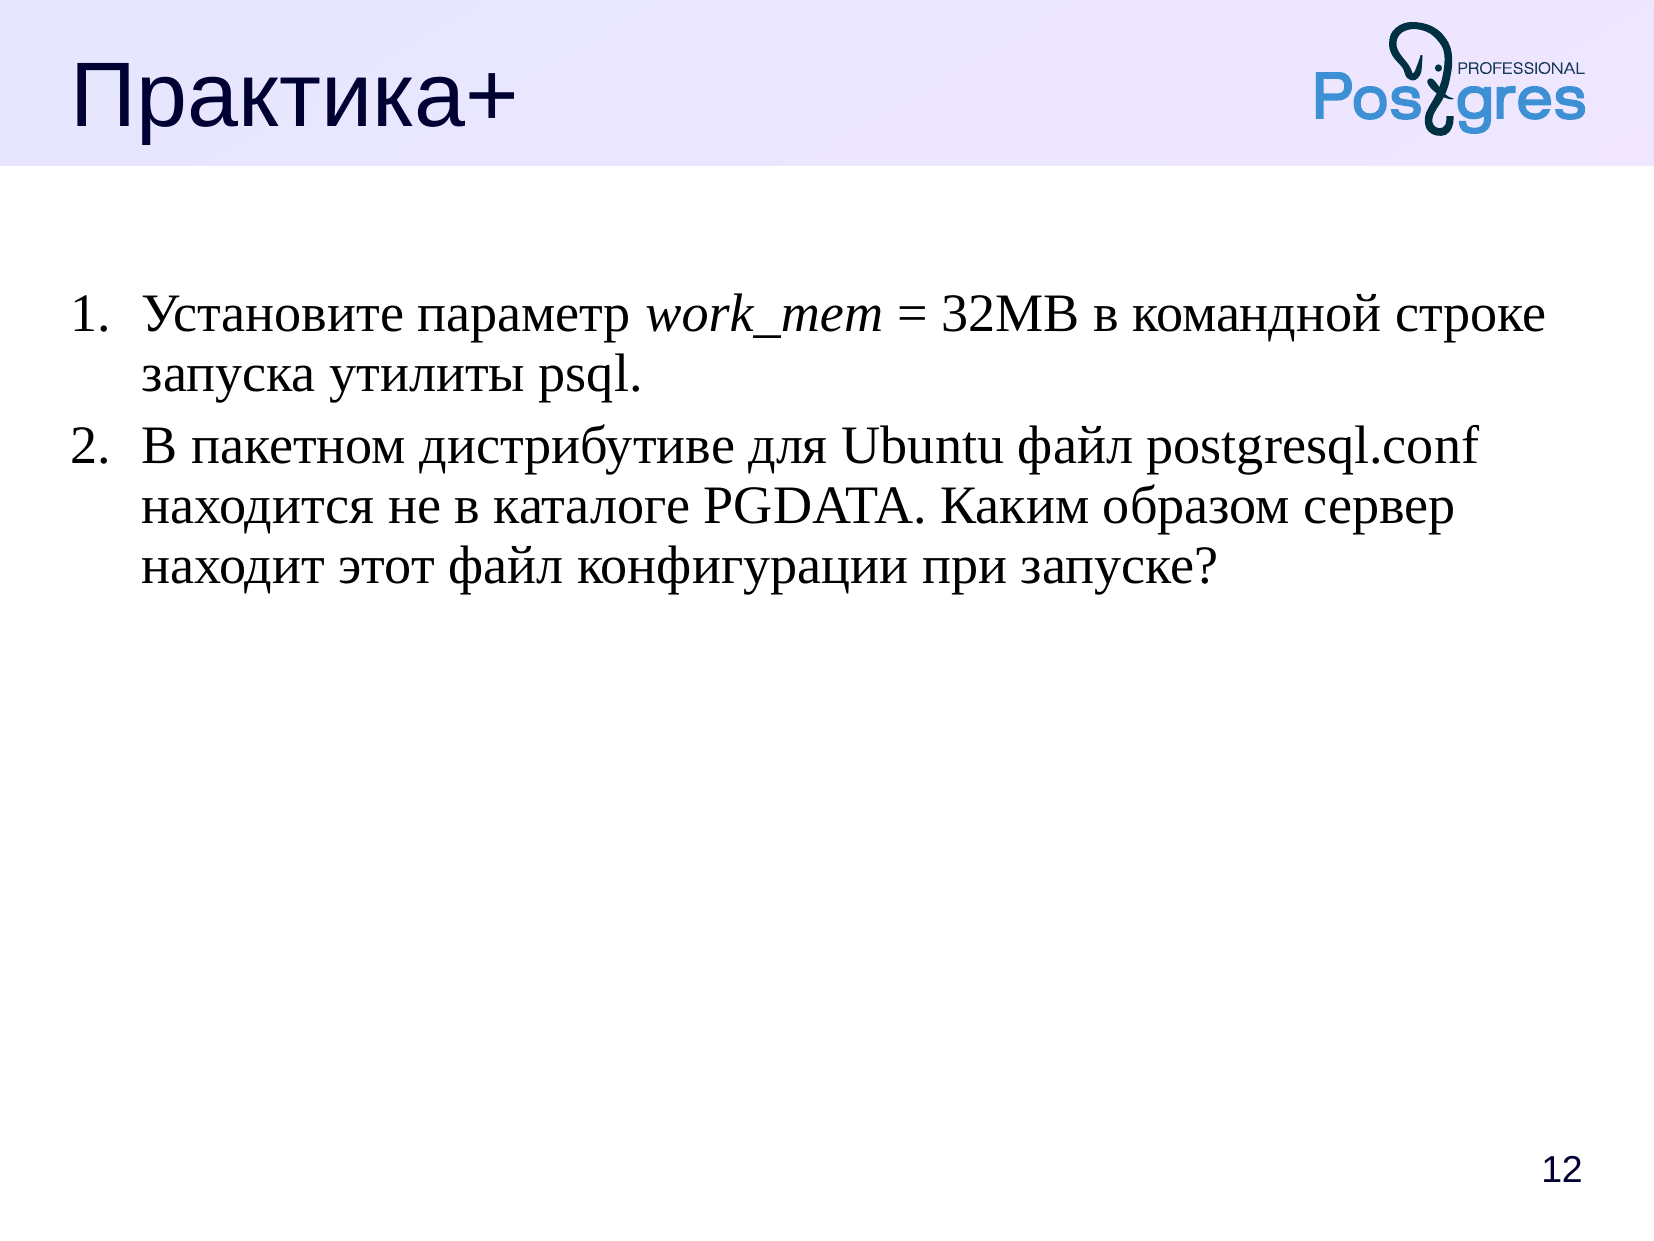

# Практика+
Установите параметр work_mem = 32MB в командной строке запуска утилиты psql.
В пакетном дистрибутиве для Ubuntu файл postgresql.conf находится не в каталоге PGDATA. Каким образом сервер находит этот файл конфигурации при запуске?